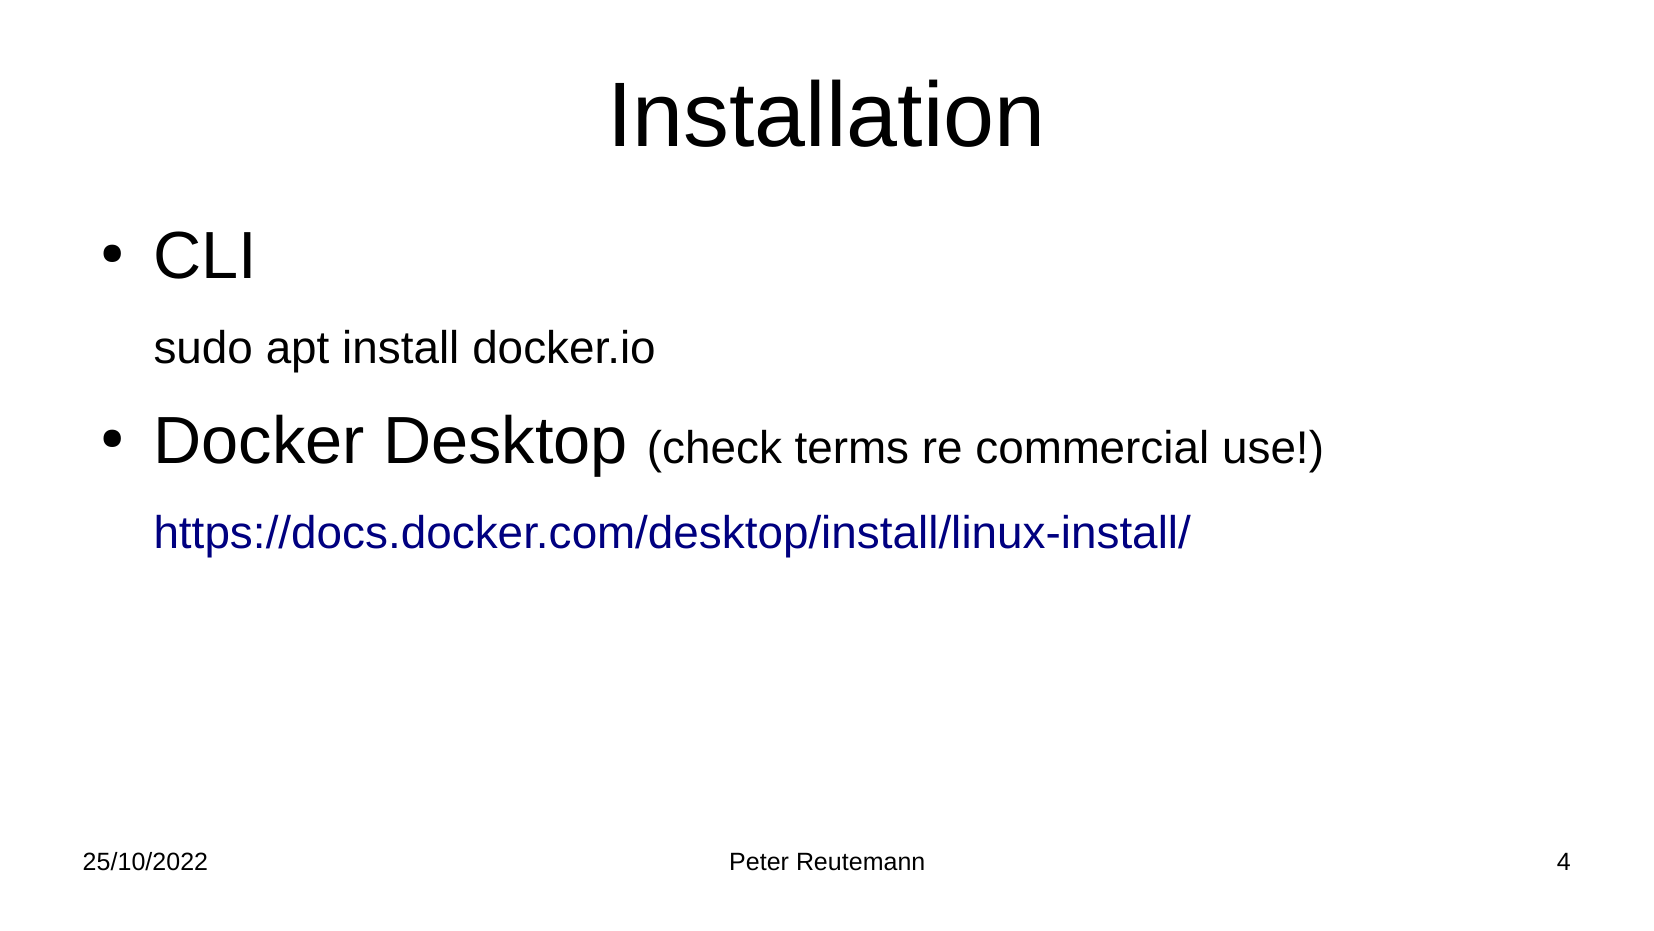

# Installation
CLI
sudo apt install docker.io
Docker Desktop (check terms re commercial use!)
https://docs.docker.com/desktop/install/linux-install/
25/10/2022
Peter Reutemann
4